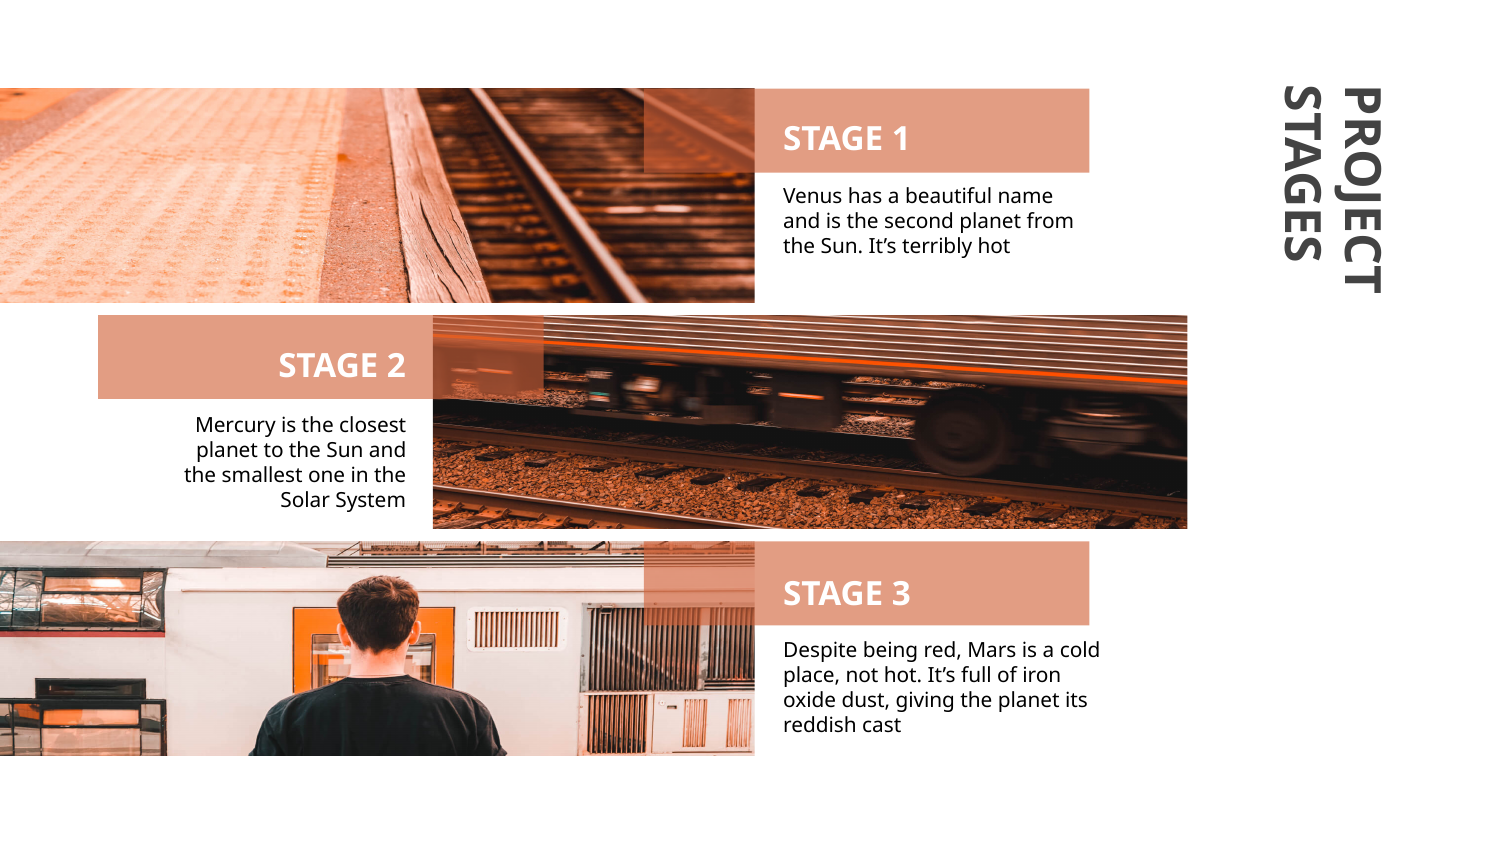

STAGE 1
Venus has a beautiful name and is the second planet from the Sun. It’s terribly hot
PROJECT STAGES
STAGE 2
# Mercury is the closest planet to the Sun and the smallest one in the Solar System
STAGE 3
Despite being red, Mars is a cold place, not hot. It’s full of iron oxide dust, giving the planet its reddish cast